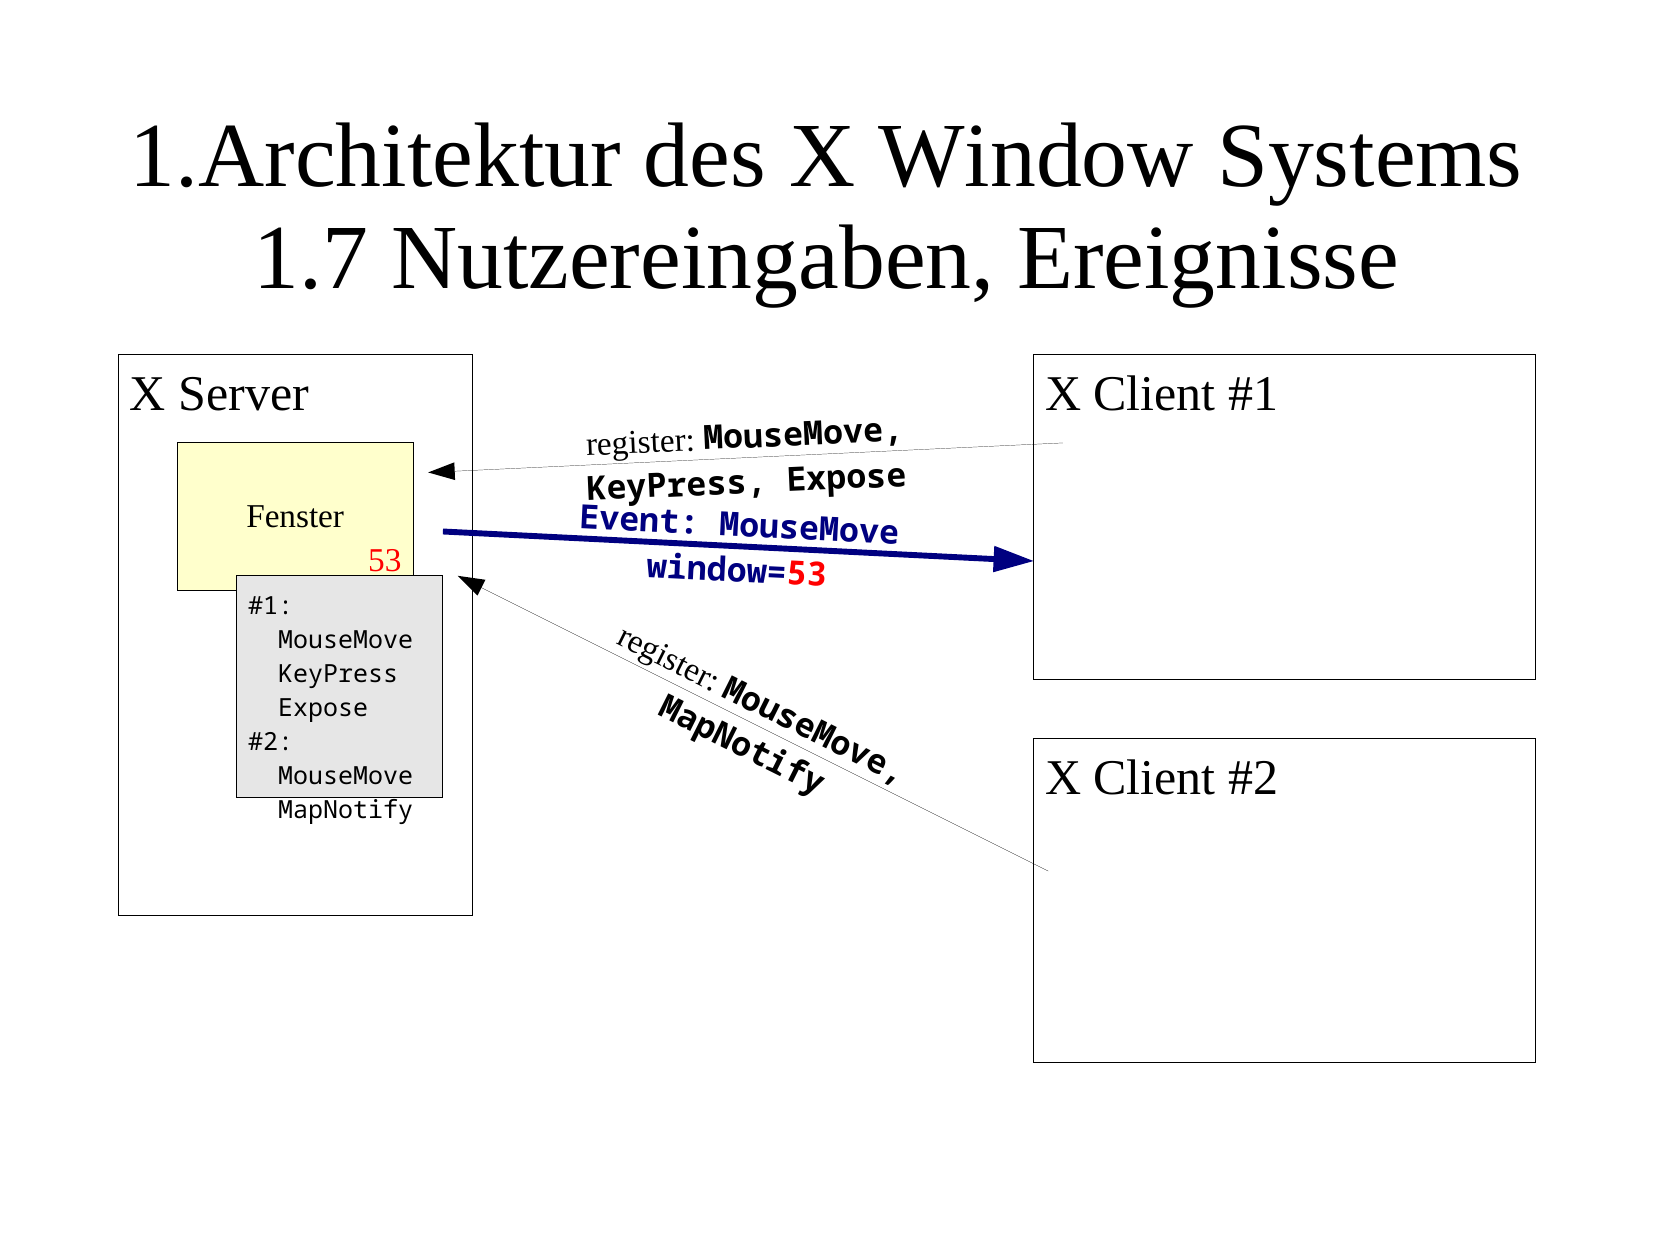

# 1.Architektur des X Window Systems 1.7 Nutzereingaben, Ereignisse
X Server
X Client #1
Fenster
53
register: MouseMove,
KeyPress, Expose
Event: MouseMove
window=53
#1:
 MouseMove
 KeyPress
 Expose
#1:
 MouseMove
 KeyPress
 Expose
#2:
 MouseMove
 MapNotify
register: MouseMove,
MapNotify
X Client #2